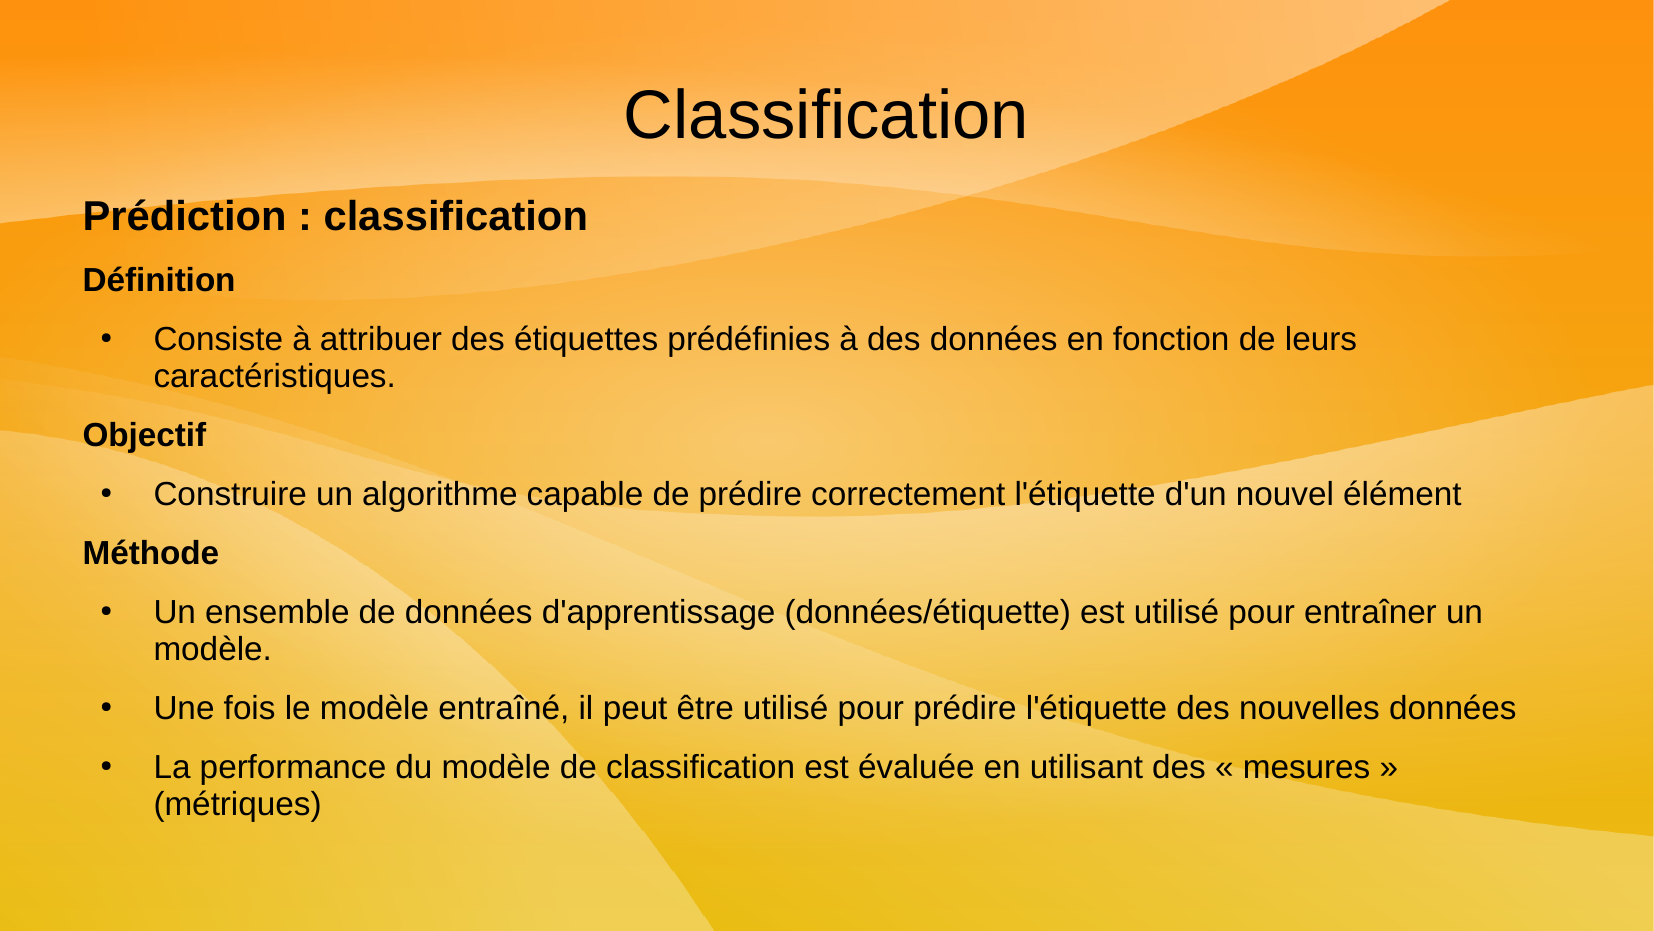

# Classification
Prédiction : classification
Définition
Consiste à attribuer des étiquettes prédéfinies à des données en fonction de leurs caractéristiques.
Objectif
Construire un algorithme capable de prédire correctement l'étiquette d'un nouvel élément
Méthode
Un ensemble de données d'apprentissage (données/étiquette) est utilisé pour entraîner un modèle.
Une fois le modèle entraîné, il peut être utilisé pour prédire l'étiquette des nouvelles données
La performance du modèle de classification est évaluée en utilisant des « mesures » (métriques)